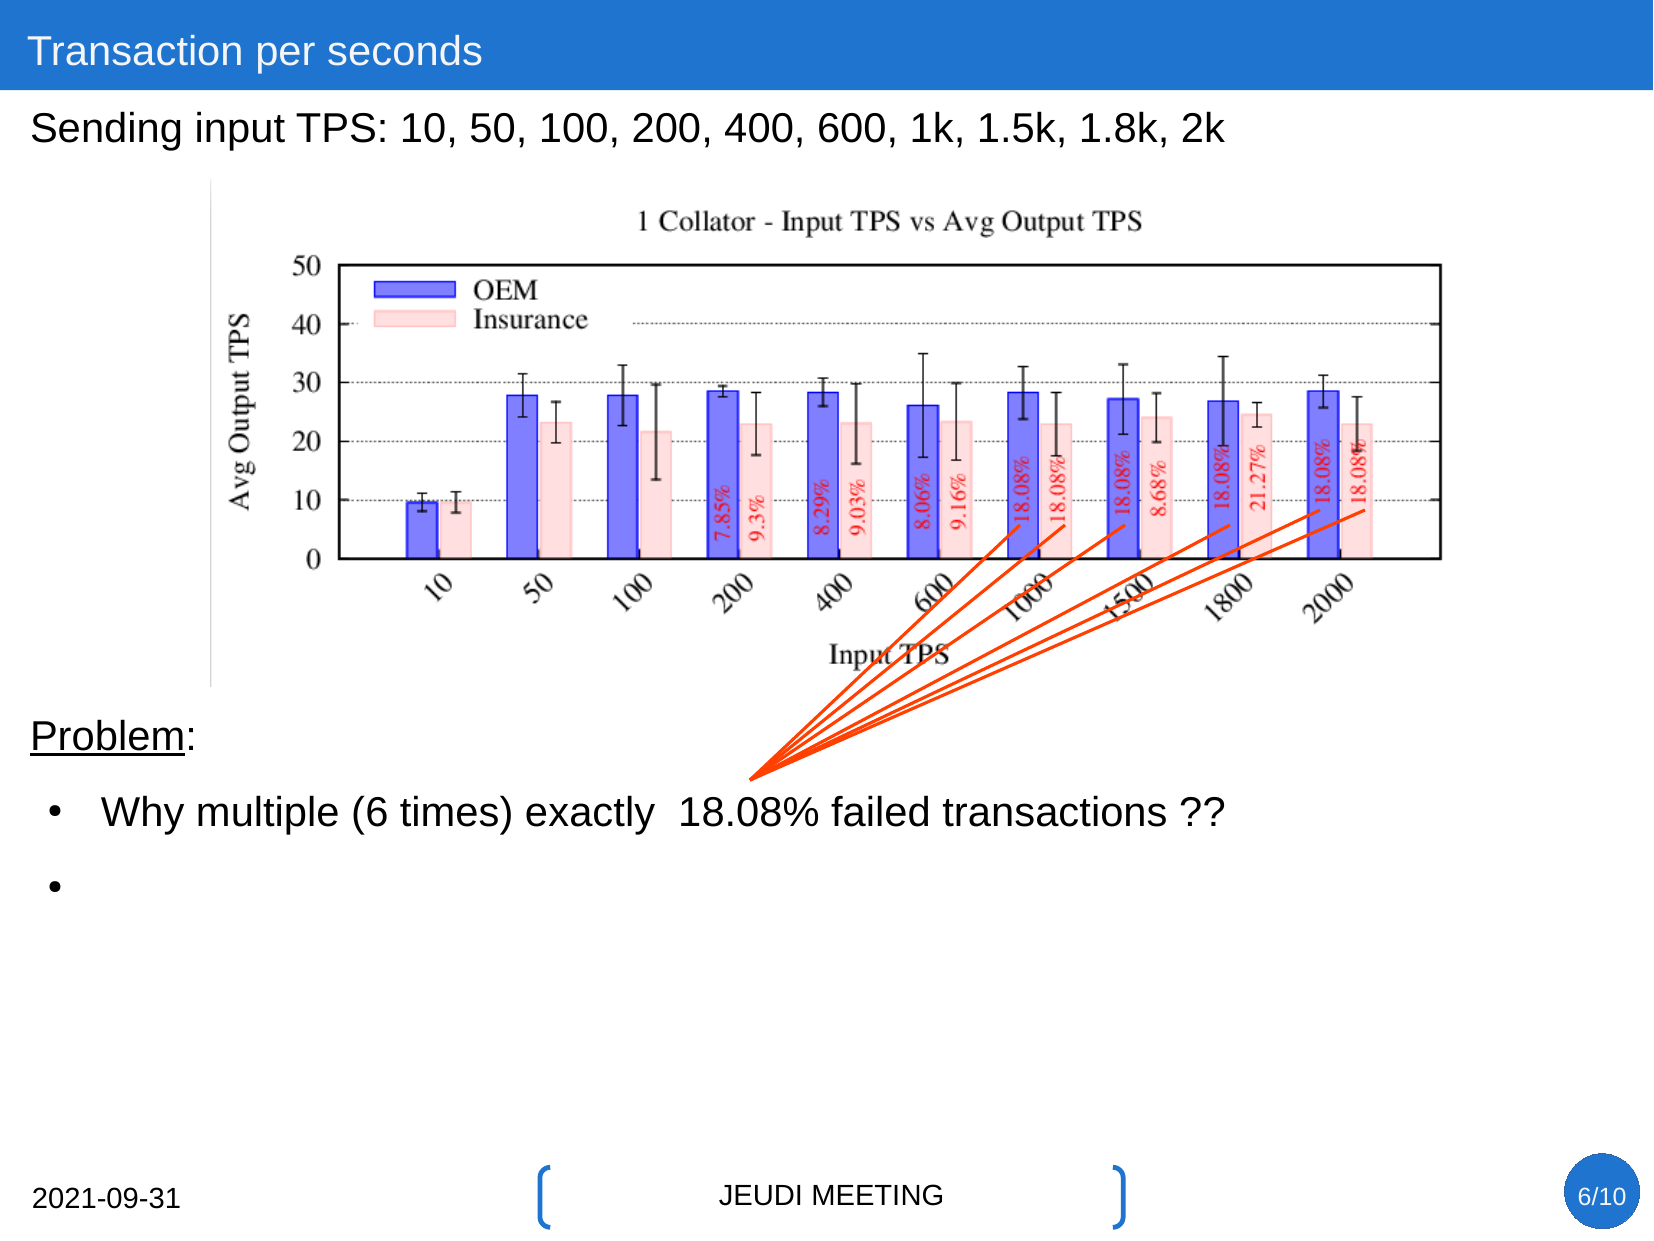

# Transaction per seconds
Sending input TPS: 10, 50, 100, 200, 400, 600, 1k, 1.5k, 1.8k, 2k
Problem:
Why multiple (6 times) exactly 18.08% failed transactions ??